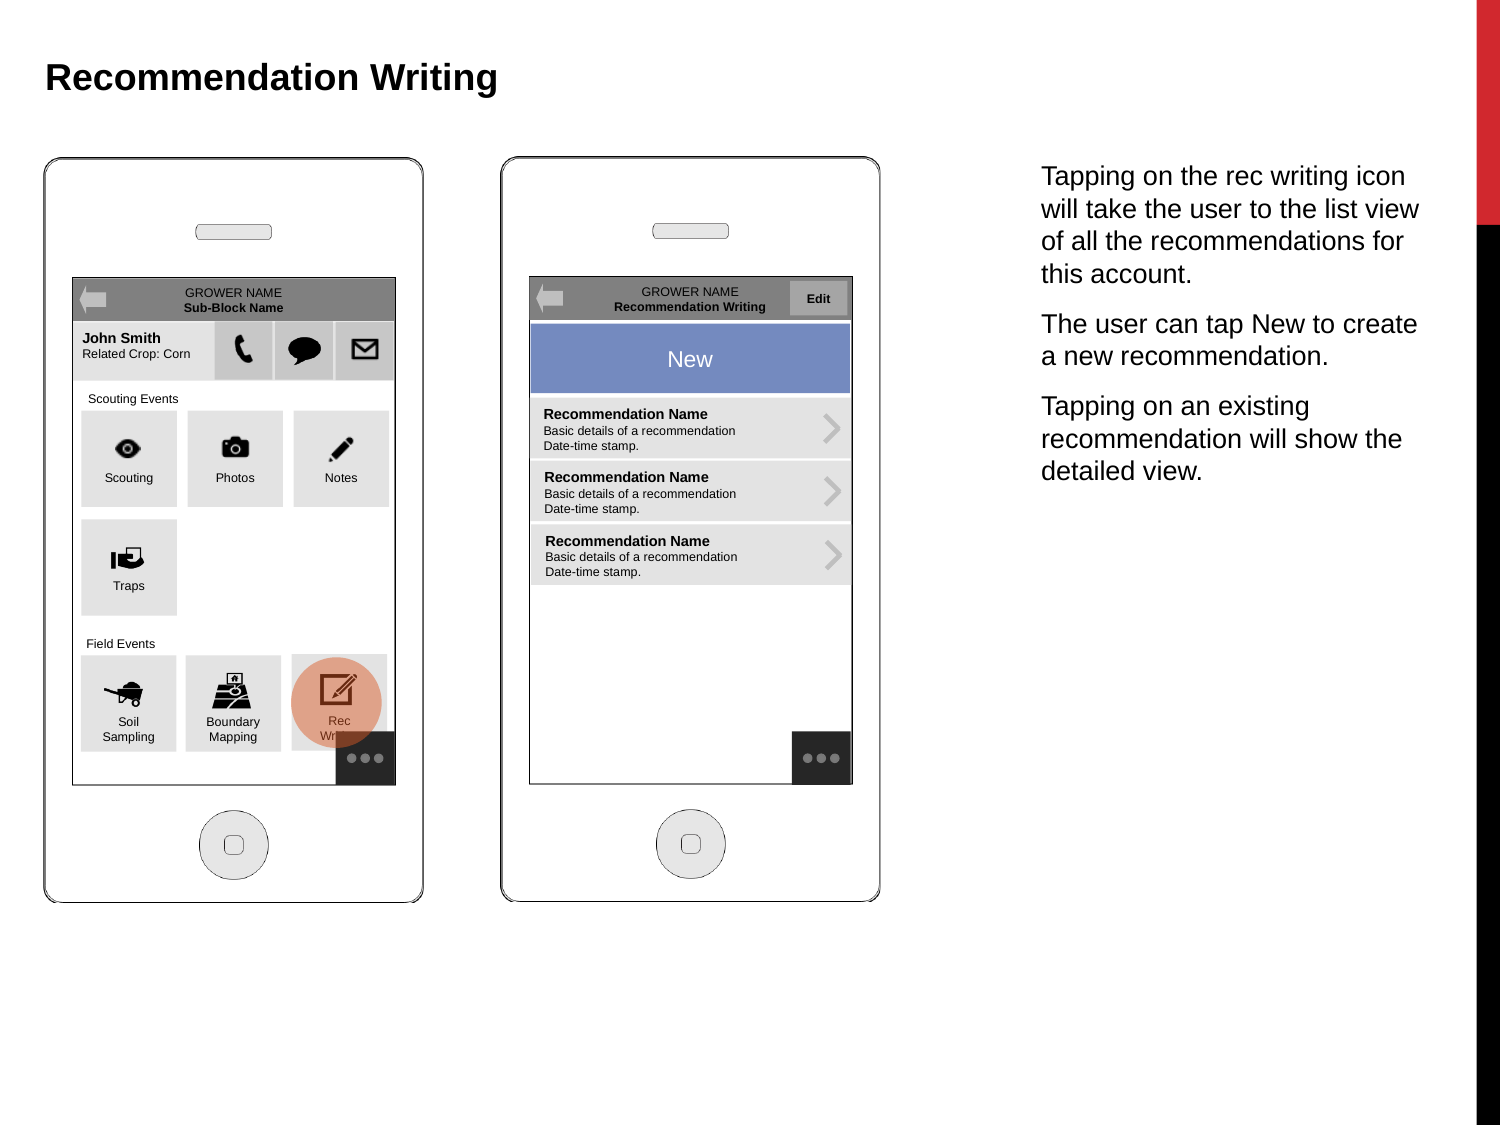

Recommendation Writing
Tapping on the rec writing icon will take the user to the list view of all the recommendations for this account.
The user can tap New to create a new recommendation.
Tapping on an existing recommendation will show the detailed view.
GROWER NAME
Sub-Block Name
John Smith
Related Crop: Corn
Scouting Events
Scouting
Photos
Notes
Traps
Field Events
Rec
Writing
Soil Sampling
Boundary Mapping
GROWER NAME
Recommendation Writing
Edit
New
Recommendation Name
Basic details of a recommendation
Date-time stamp.
Recommendation Name
Basic details of a recommendation
Date-time stamp.
Recommendation Name
Basic details of a recommendation
Date-time stamp.